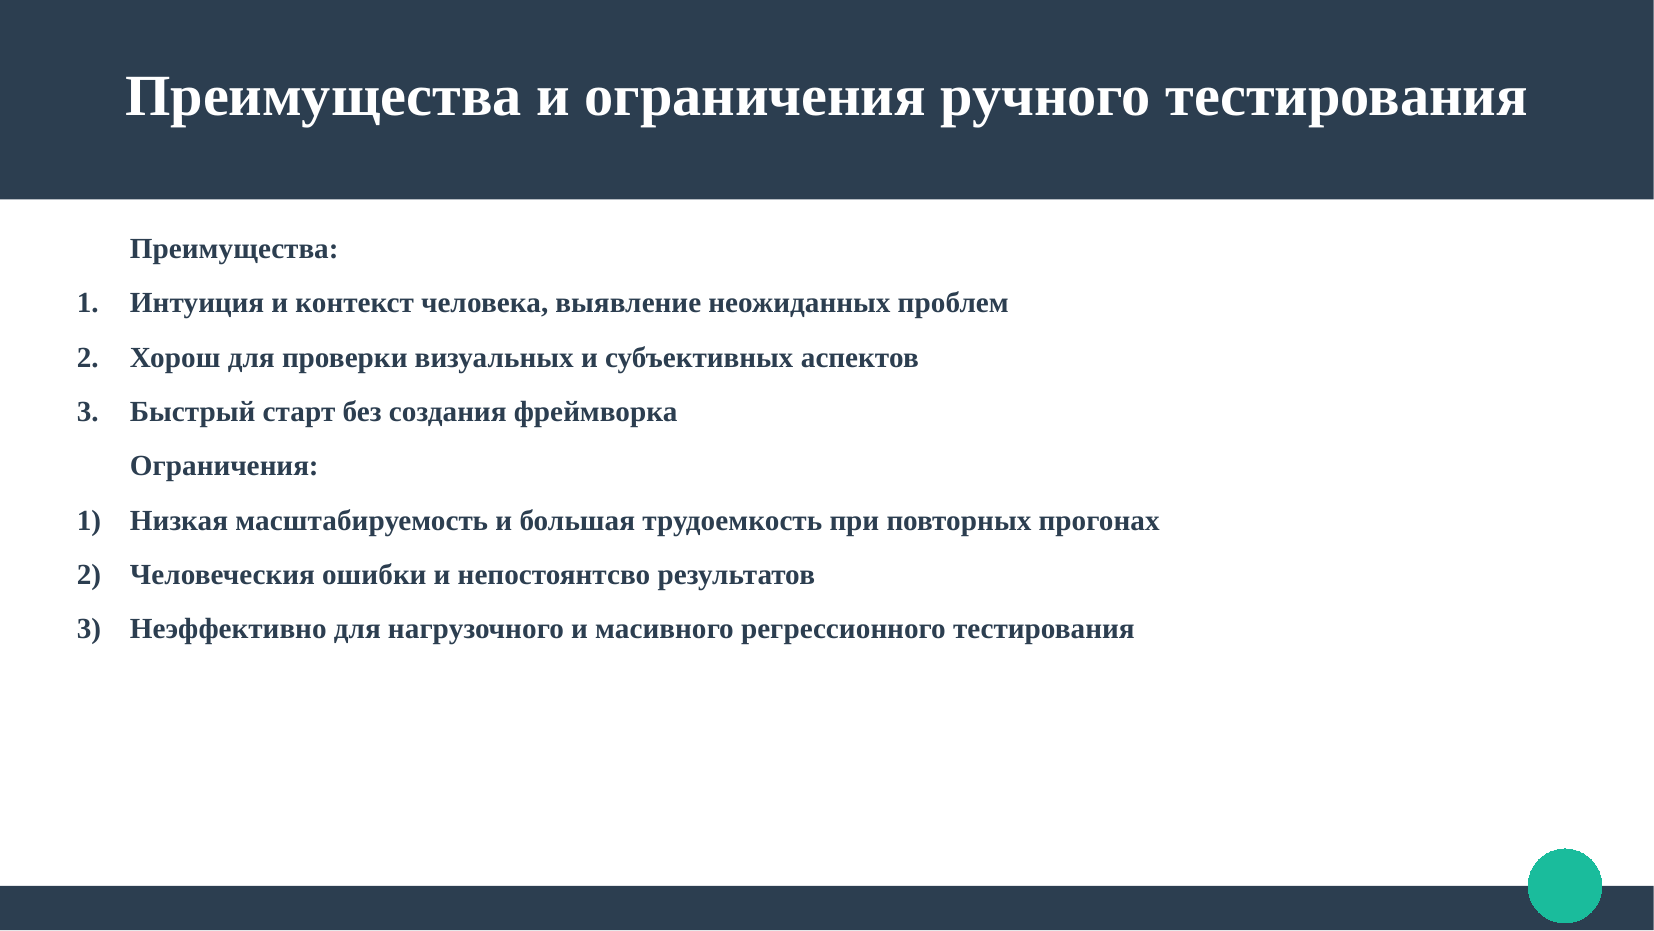

# Преимущества и ограничения ручного тестирования
Преимущества:
Интуиция и контекст человека, выявление неожиданных проблем
Хорош для проверки визуальных и субъективных аспектов
Быстрый старт без создания фреймворка
Ограничения:
Низкая масштабируемость и большая трудоемкость при повторных прогонах
Человеческия ошибки и непостоянтсво результатов
Неэффективно для нагрузочного и масивного регрессионного тестирования